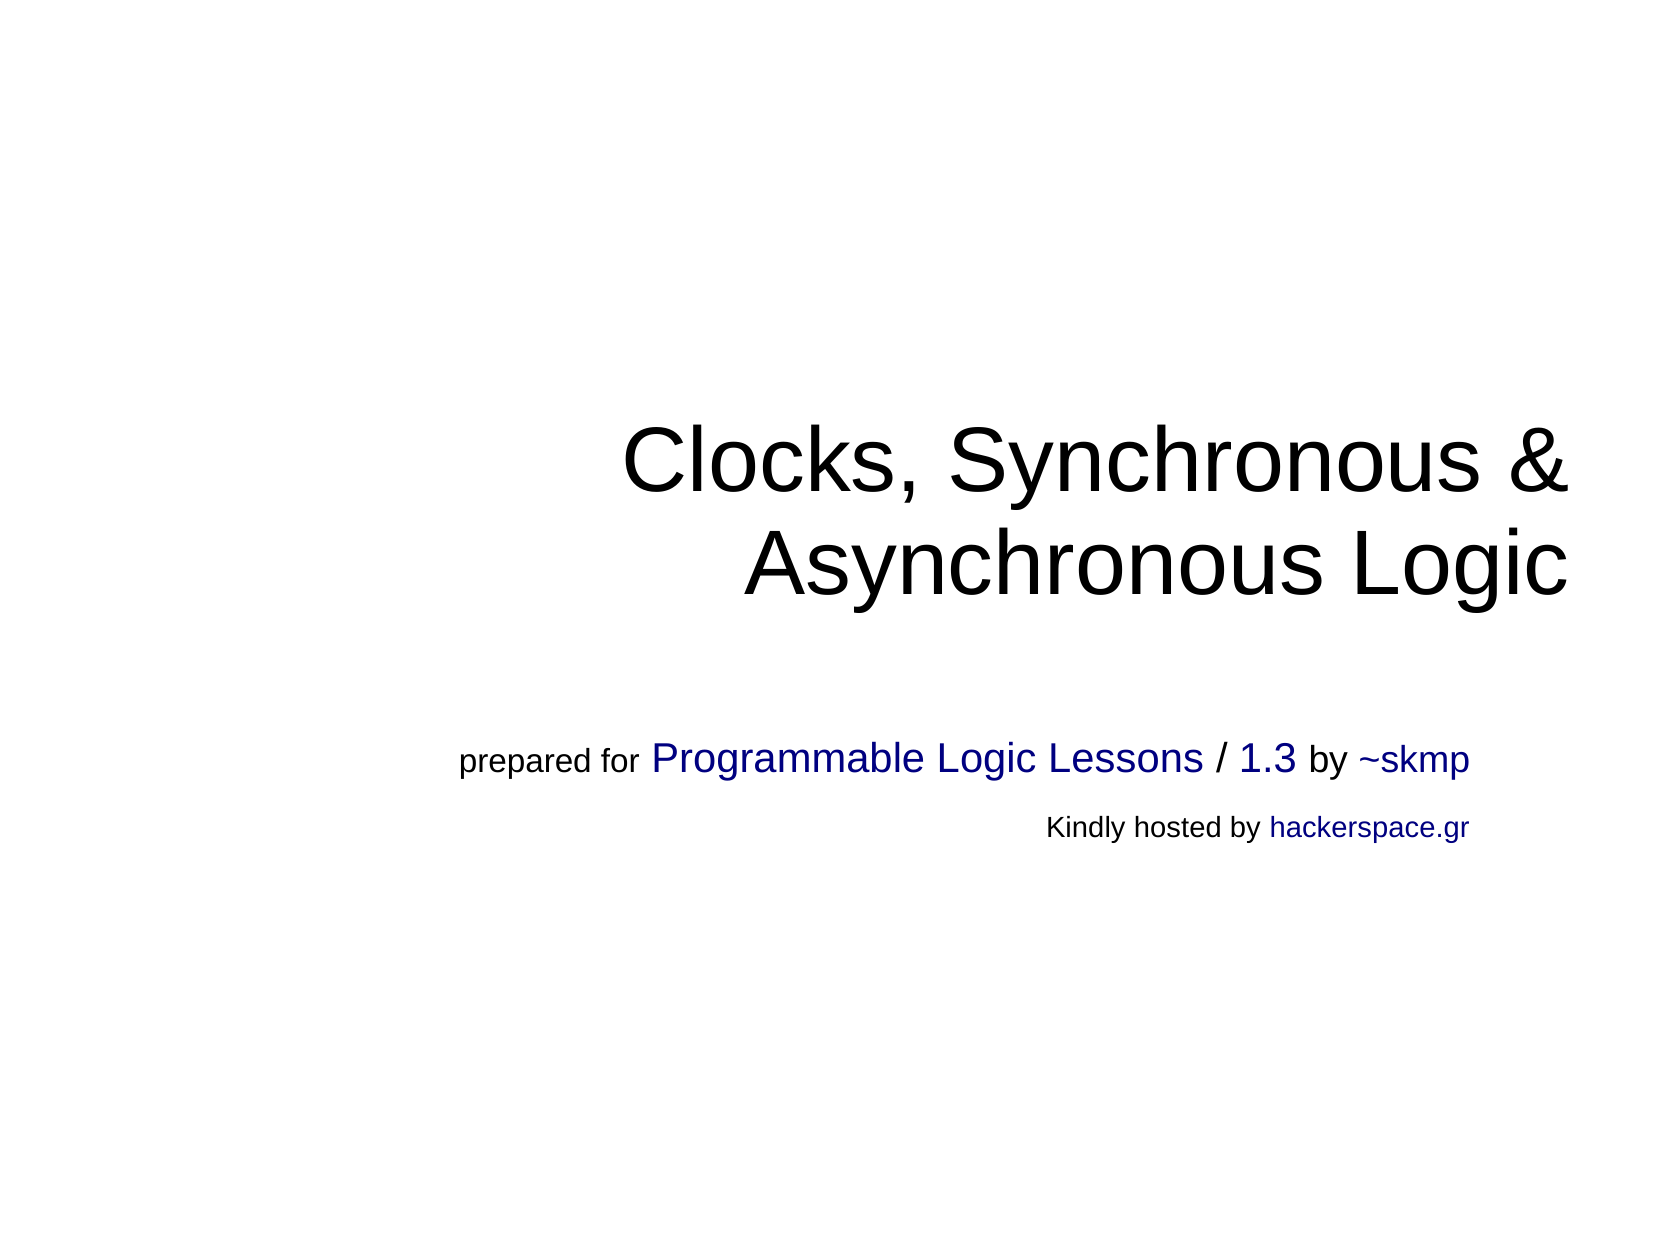

# Clocks, Synchronous & Asynchronous Logic
prepared for Programmable Logic Lessons / 1.3 by ~skmp
Kindly hosted by hackerspace.gr